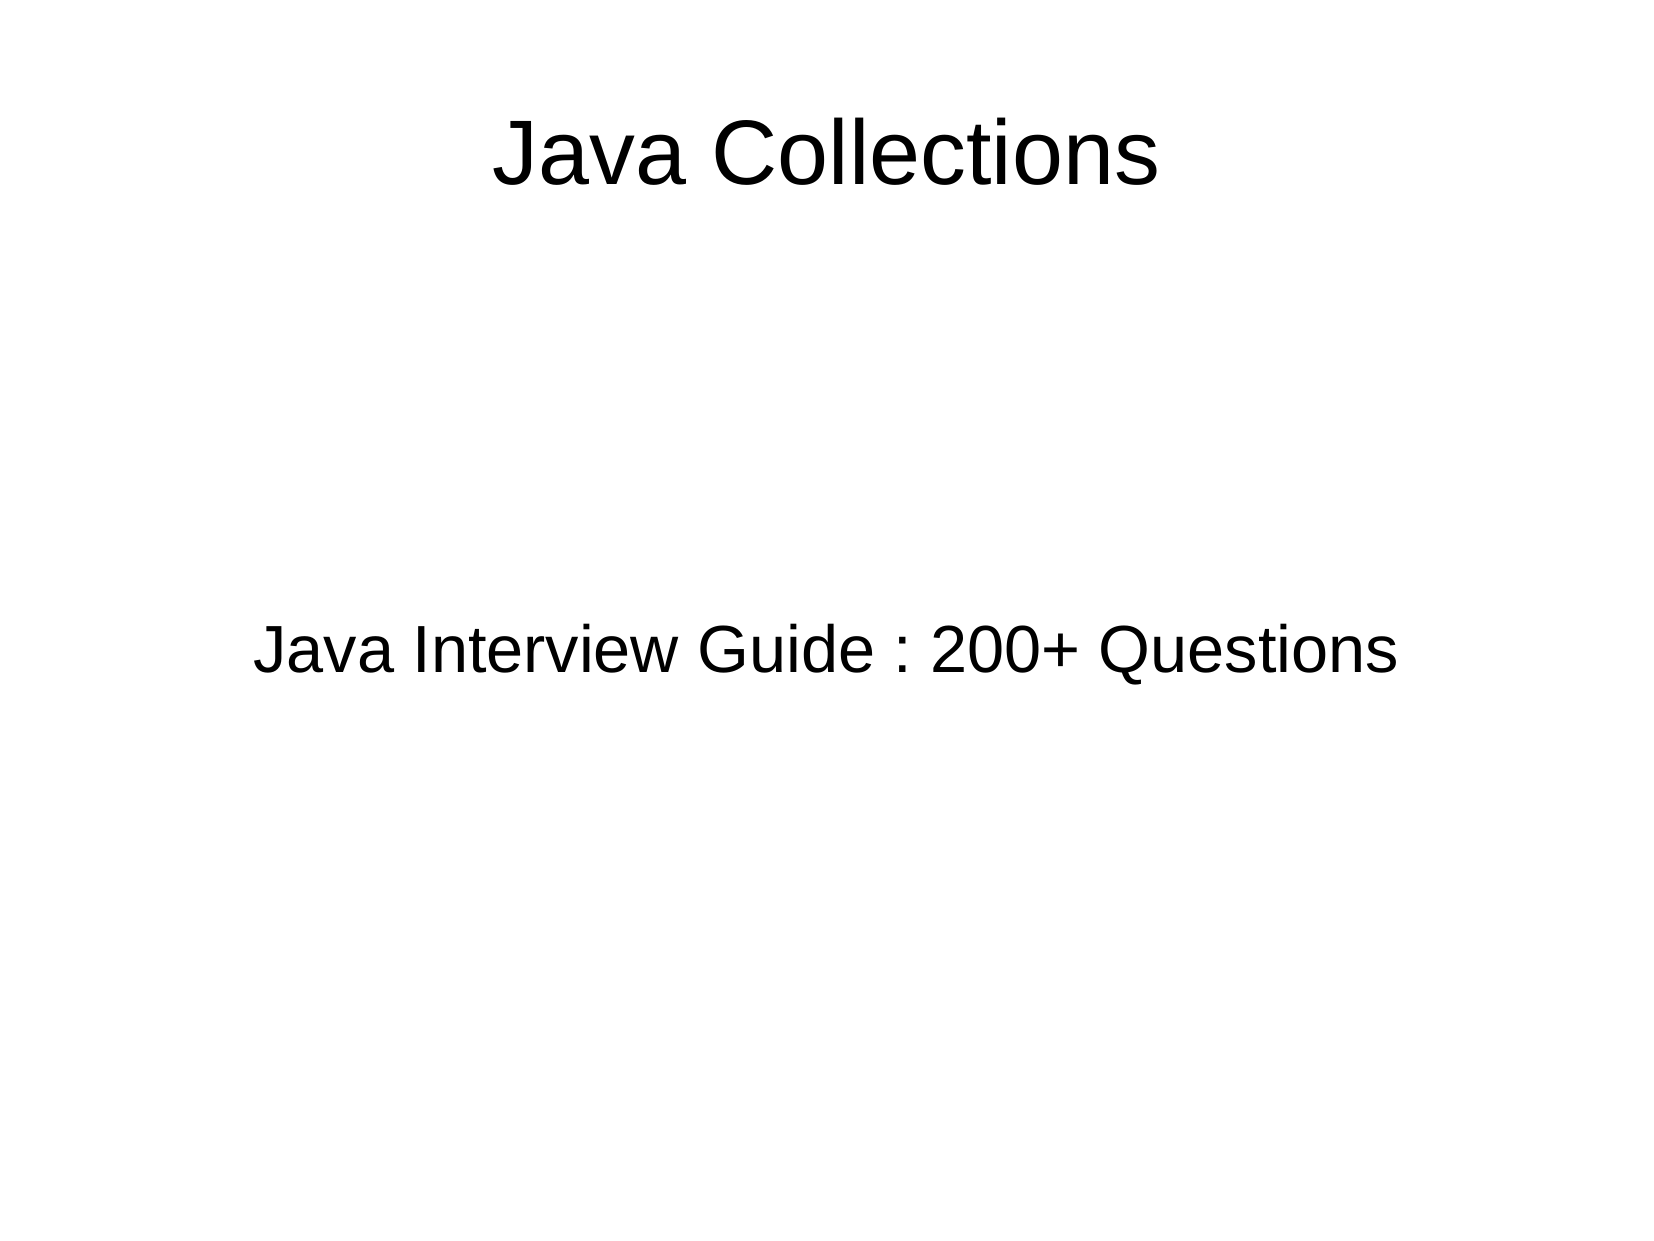

# Java Collections
Java Interview Guide : 200+ Questions